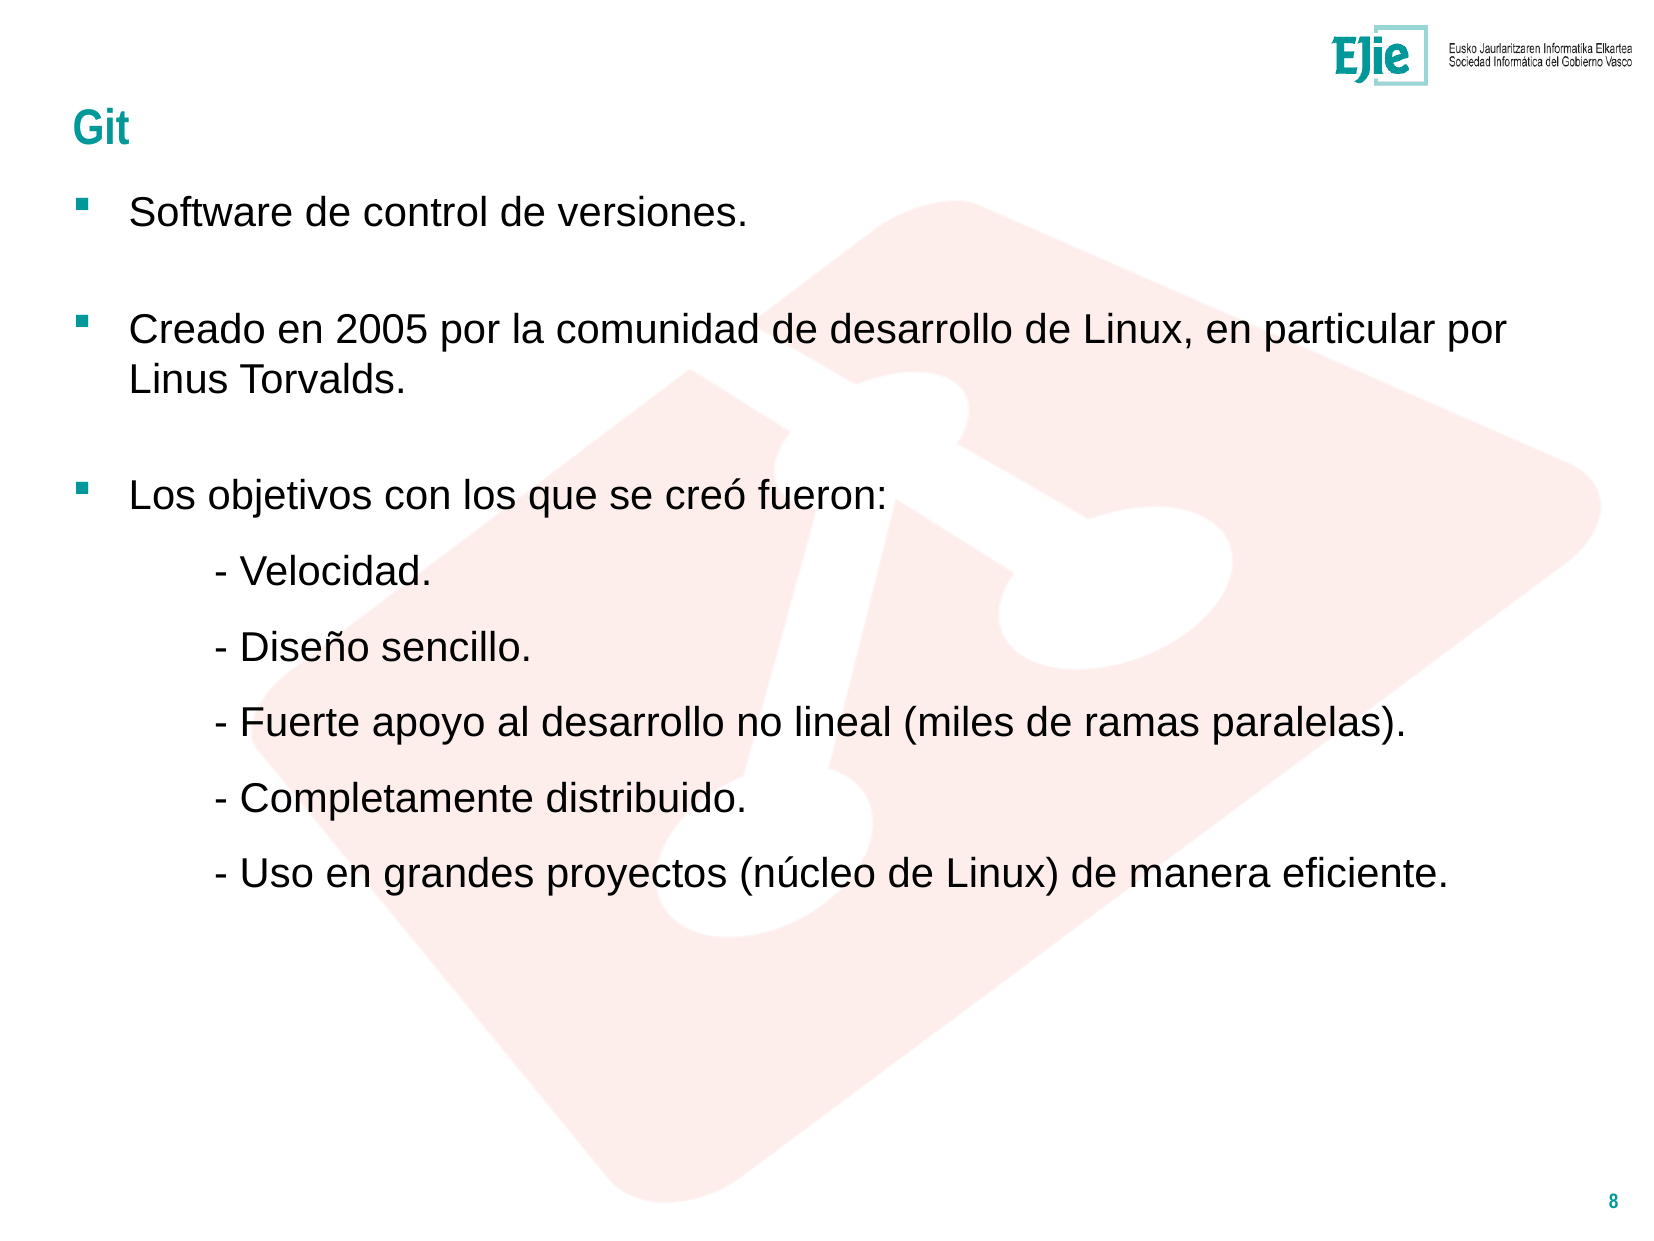

# Git
Software de control de versiones.
Creado en 2005 por la comunidad de desarrollo de Linux, en particular por Linus Torvalds.
Los objetivos con los que se creó fueron:
- Velocidad.
- Diseño sencillo.
- Fuerte apoyo al desarrollo no lineal (miles de ramas paralelas).
- Completamente distribuido.
- Uso en grandes proyectos (núcleo de Linux) de manera eficiente.